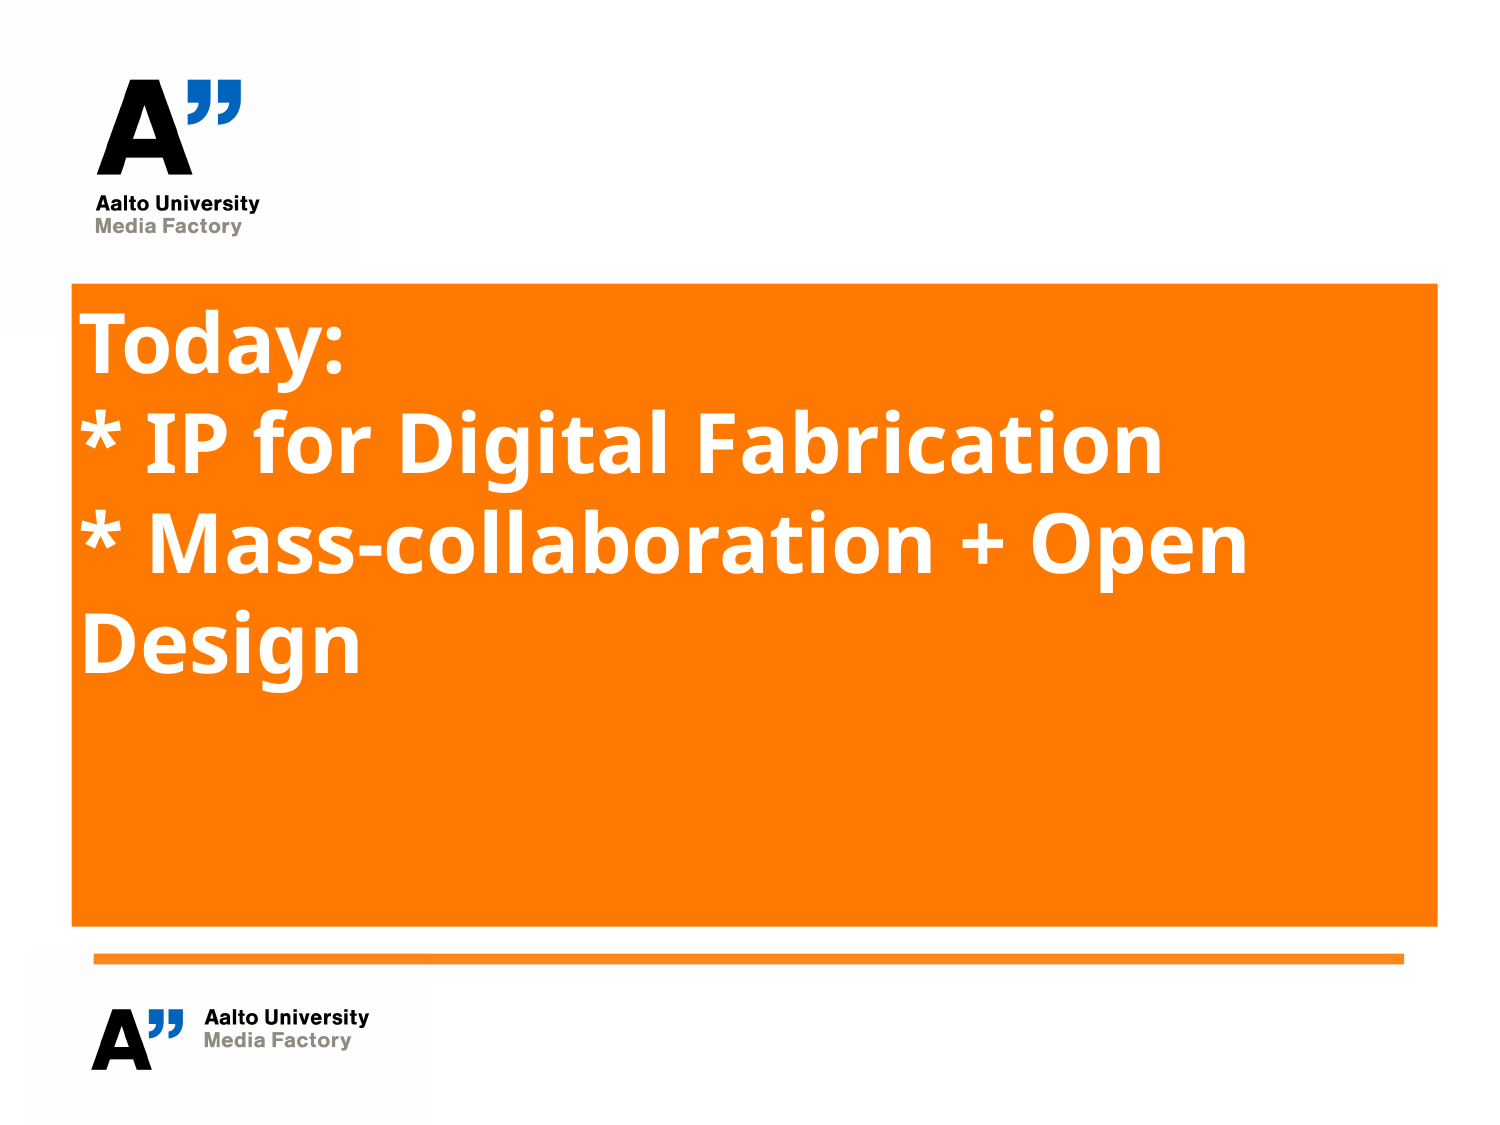

#
Today:
* IP for Digital Fabrication
* Mass-collaboration + Open Design